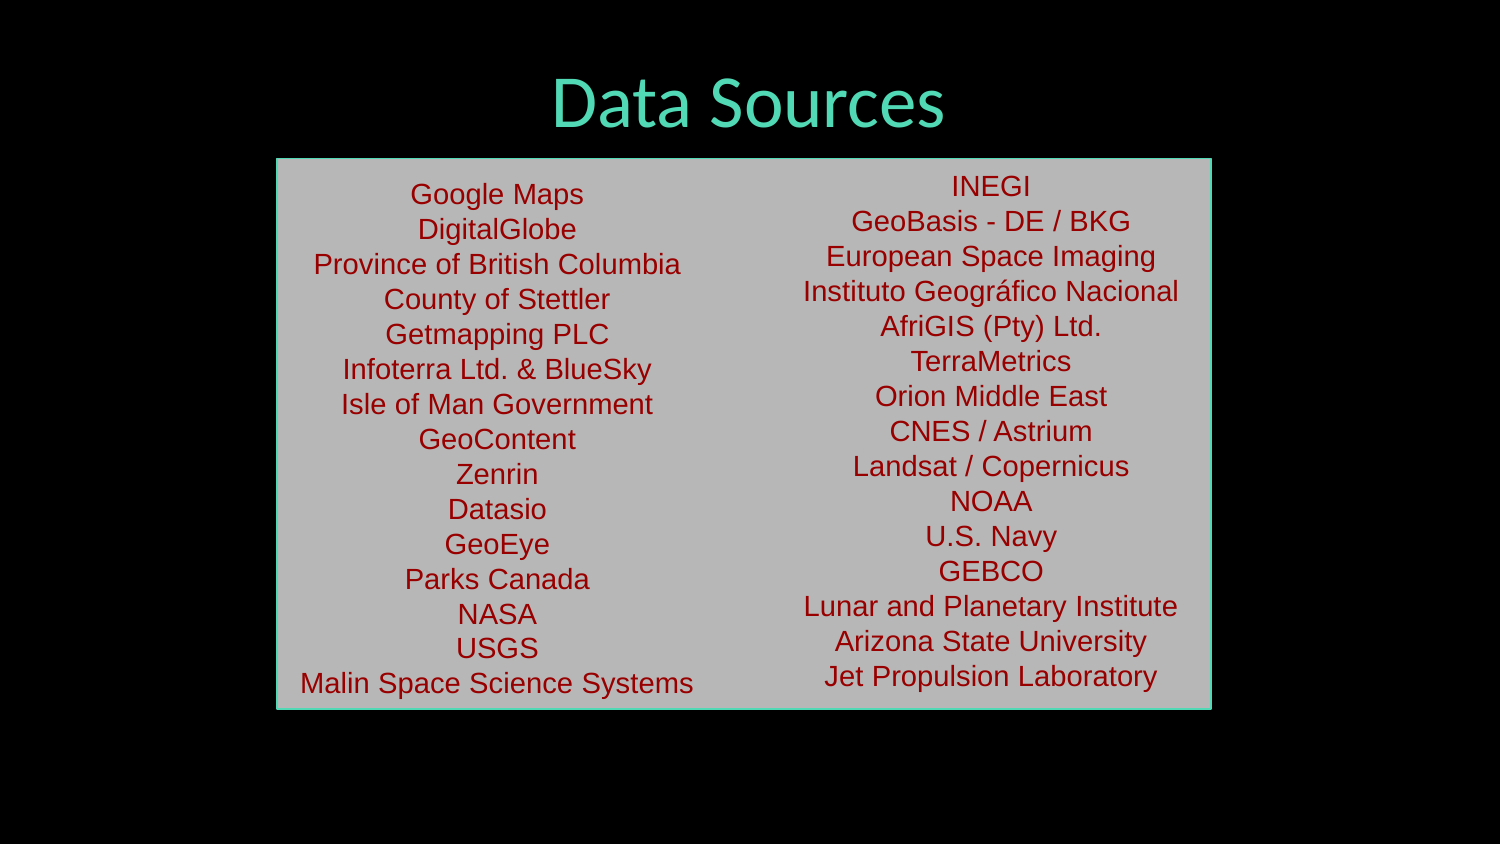

Data Sources
INEGI
GeoBasis - DE / BKG
European Space Imaging
Instituto Geográfico Nacional
AfriGIS (Pty) Ltd.
TerraMetrics
Orion Middle East
CNES / Astrium
Landsat / Copernicus
NOAA
U.S. Navy
GEBCO
Lunar and Planetary Institute
Arizona State University
Jet Propulsion Laboratory
Google Maps
DigitalGlobe
Province of British Columbia
County of Stettler
Getmapping PLC
Infoterra Ltd. & BlueSky
Isle of Man Government
GeoContent
Zenrin
Datasio
GeoEye
Parks Canada
NASA
USGS
Malin Space Science Systems